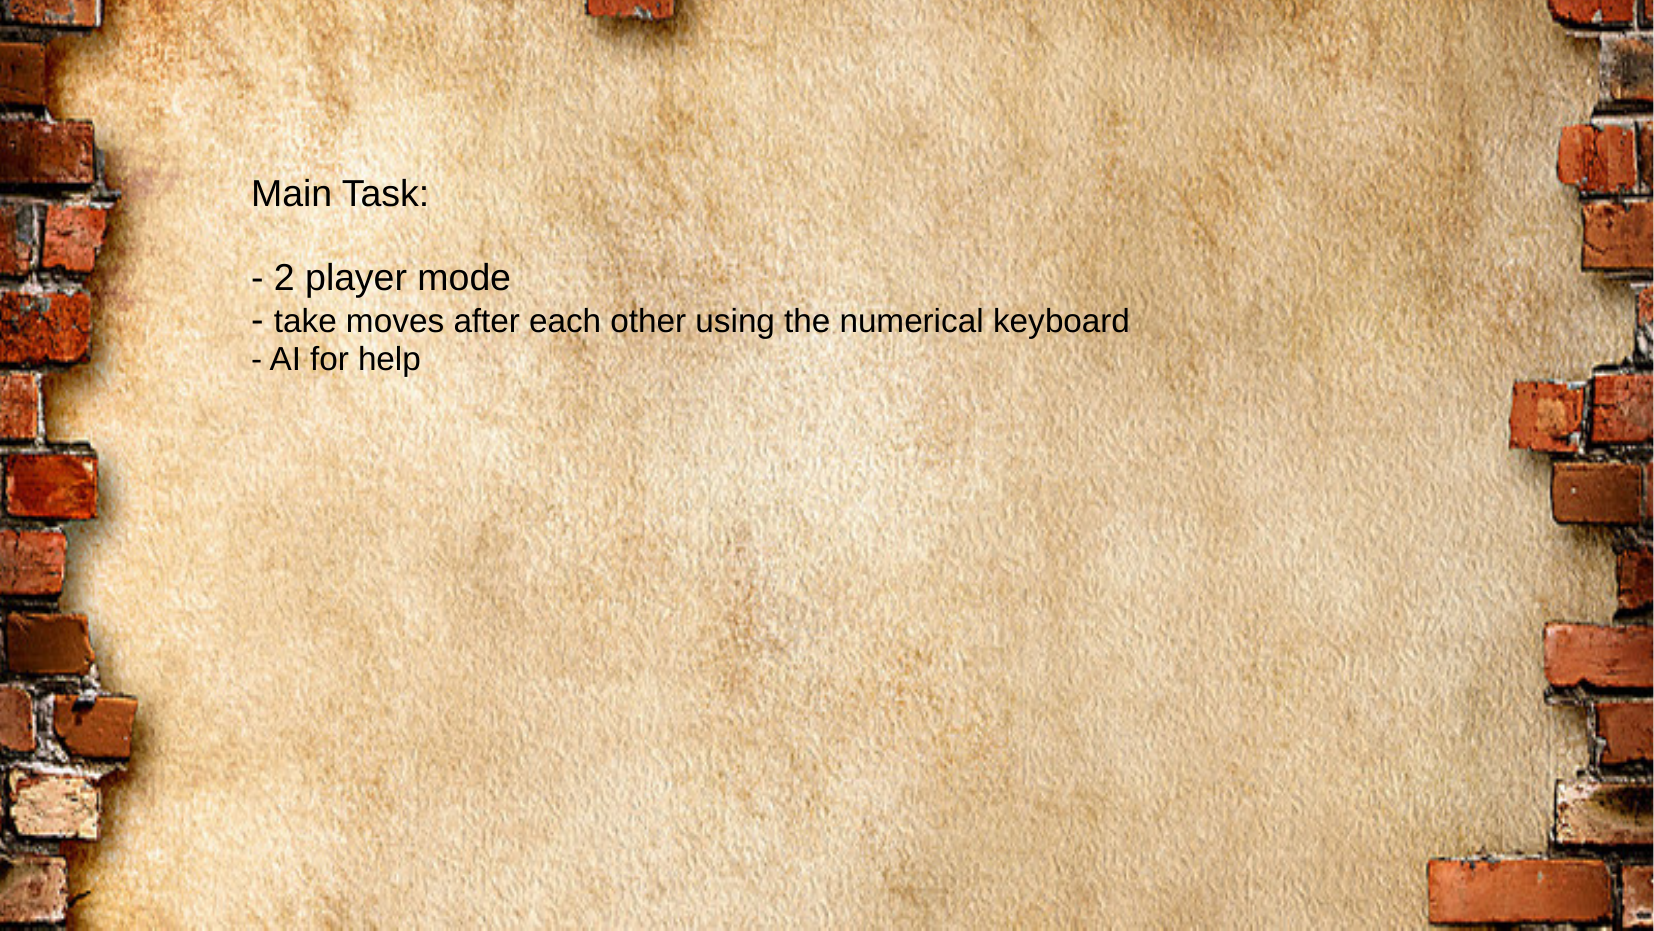

Main Task:
- 2 player mode
- take moves after each other using the numerical keyboard
- AI for help